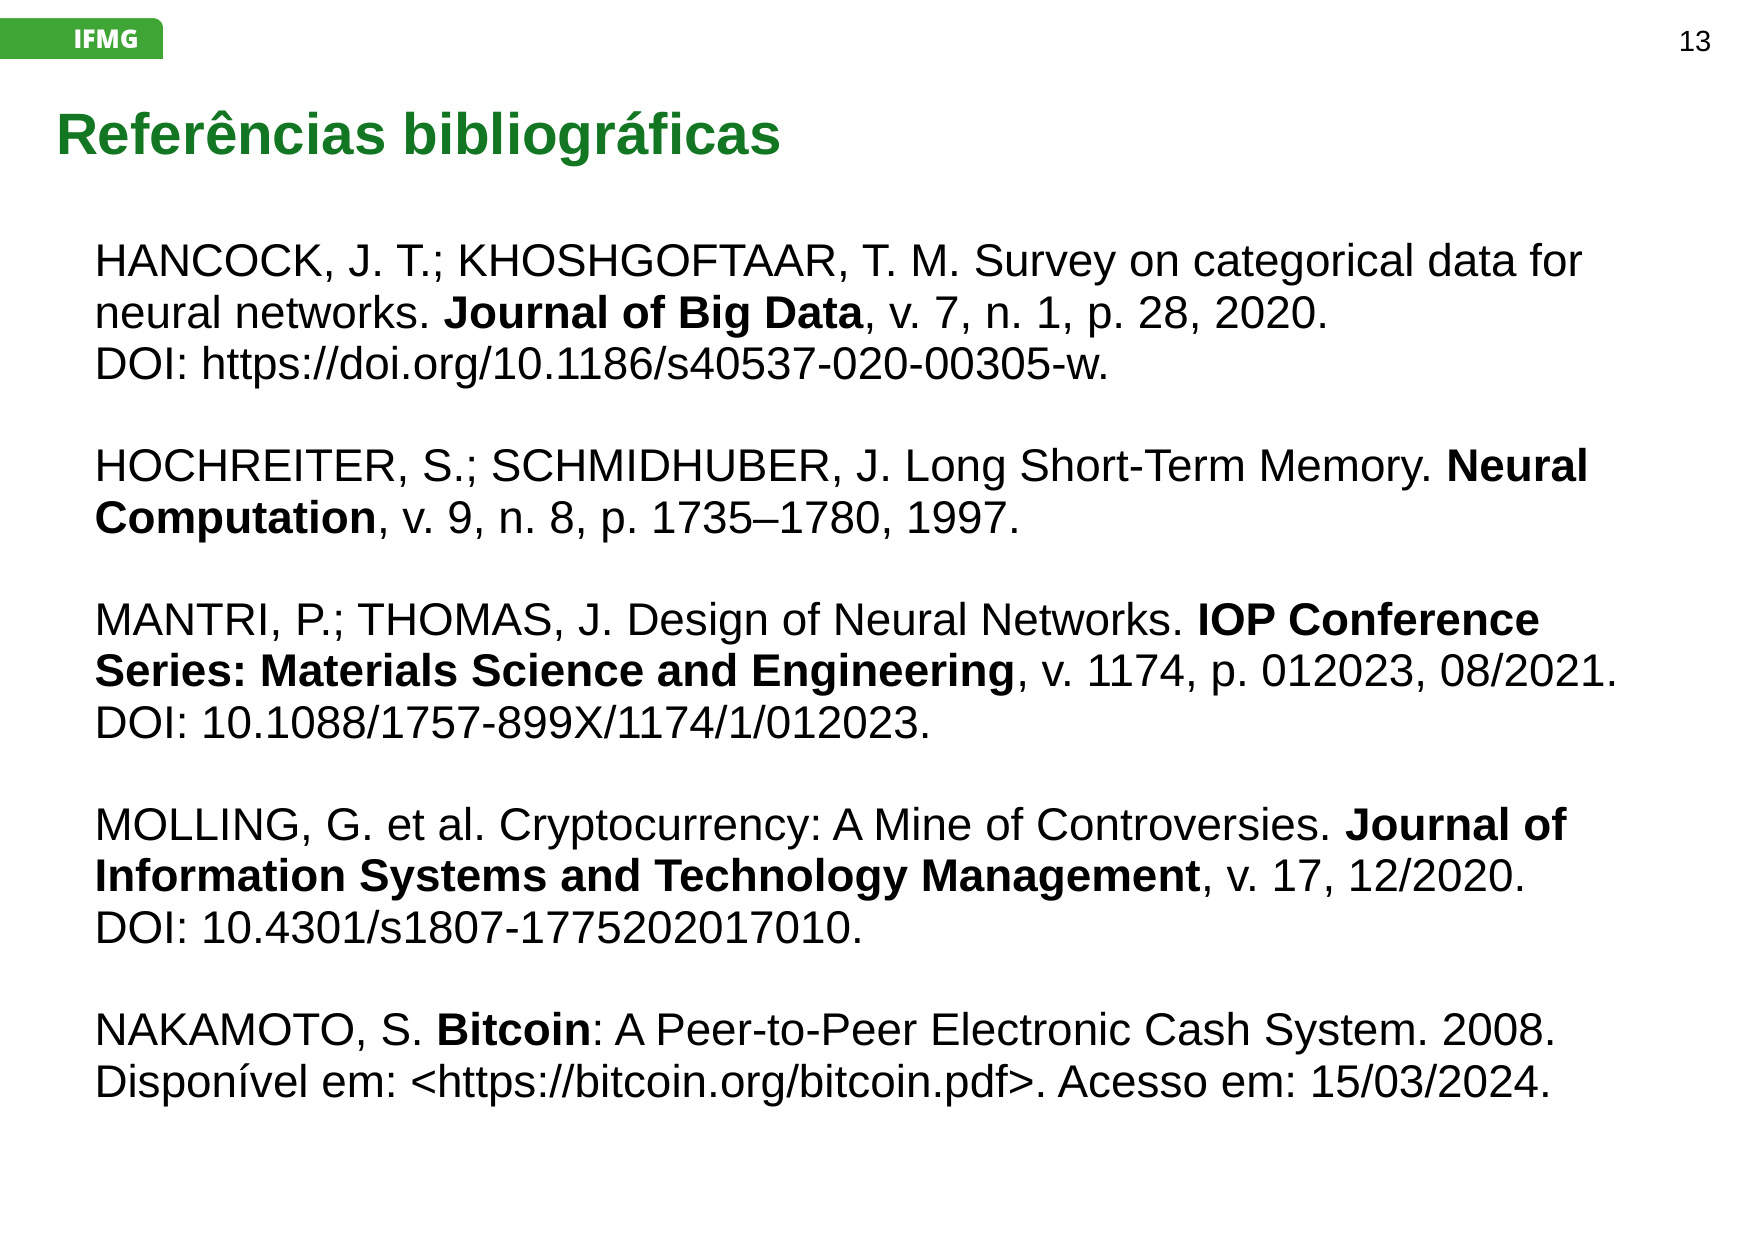

Referências bibliográficas
HANCOCK, J. T.; KHOSHGOFTAAR, T. M. Survey on categorical data for neural networks. Journal of Big Data, v. 7, n. 1, p. 28, 2020.
DOI: https://doi.org/10.1186/s40537-020-00305-w.
HOCHREITER, S.; SCHMIDHUBER, J. Long Short-Term Memory. Neural Computation, v. 9, n. 8, p. 1735–1780, 1997.
MANTRI, P.; THOMAS, J. Design of Neural Networks. IOP Conference Series: Materials Science and Engineering, v. 1174, p. 012023, 08/2021. DOI: 10.1088/1757-899X/1174/1/012023.
MOLLING, G. et al. Cryptocurrency: A Mine of Controversies. Journal of Information Systems and Technology Management, v. 17, 12/2020.
DOI: 10.4301/s1807-1775202017010.
NAKAMOTO, S. Bitcoin: A Peer-to-Peer Electronic Cash System. 2008. Disponível em: <https://bitcoin.org/bitcoin.pdf>. Acesso em: 15/03/2024.